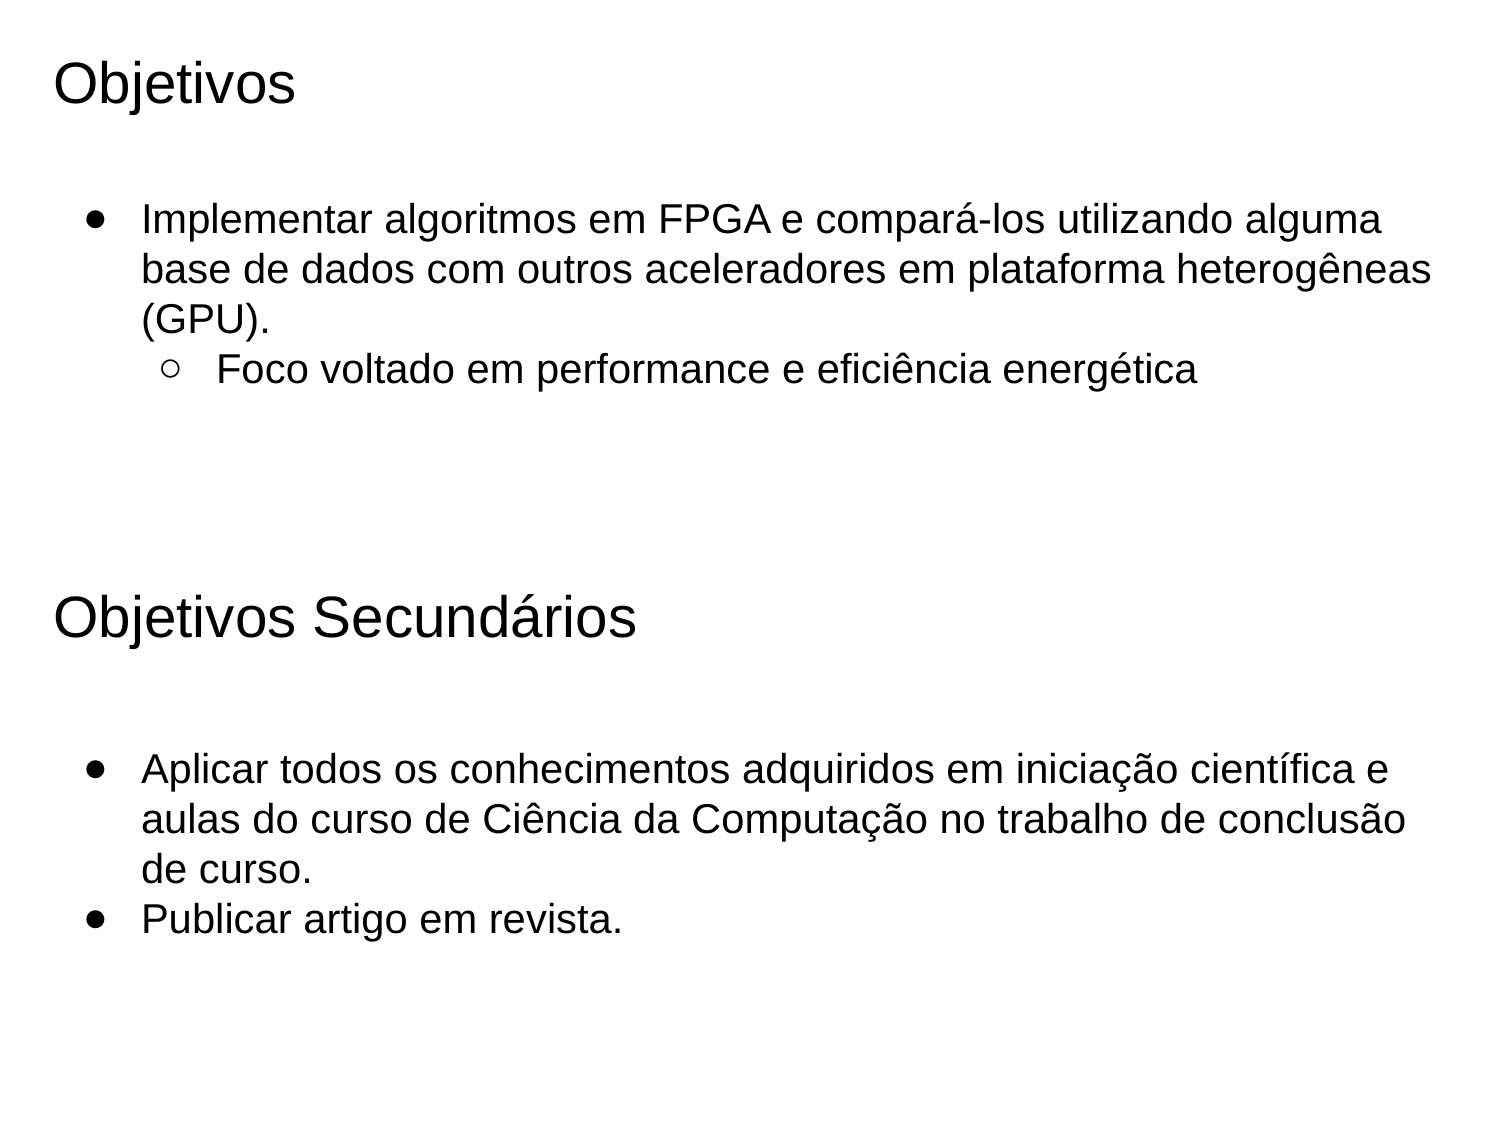

# Objetivos
Implementar algoritmos em FPGA e compará-los utilizando alguma base de dados com outros aceleradores em plataforma heterogêneas (GPU).
Foco voltado em performance e eficiência energética
Objetivos Secundários
Aplicar todos os conhecimentos adquiridos em iniciação científica e aulas do curso de Ciência da Computação no trabalho de conclusão de curso.
Publicar artigo em revista.